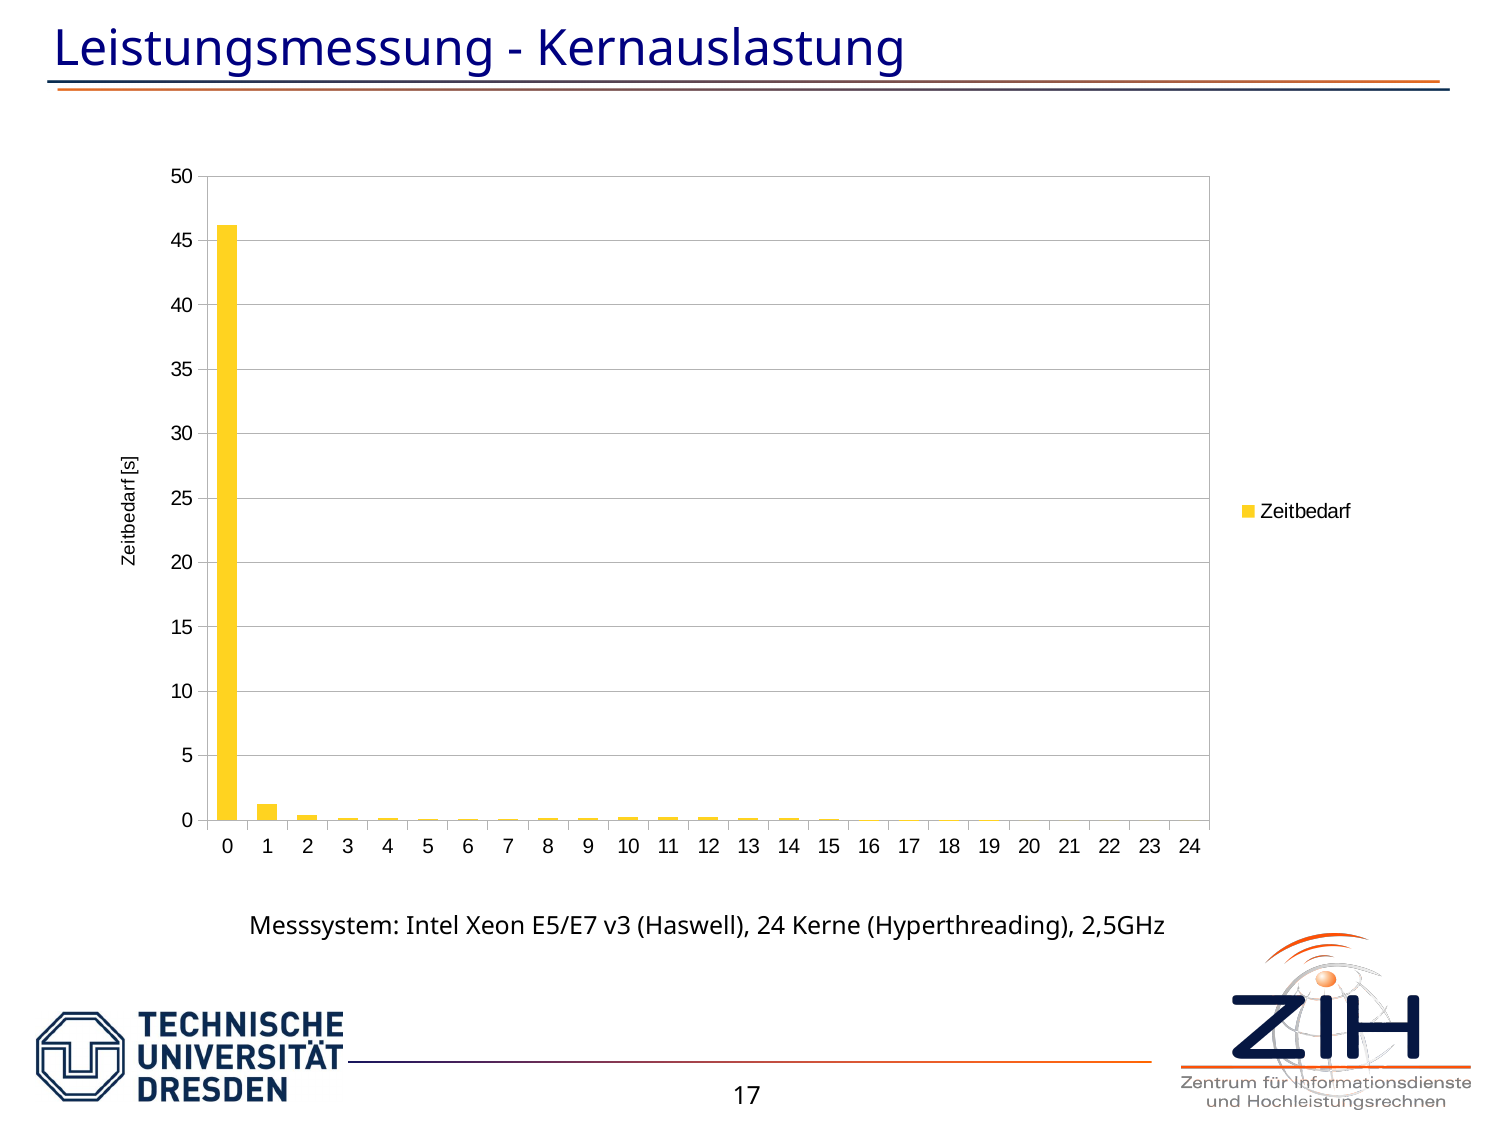

# Leistungsmessung - Kernauslastung
### Chart
| Category | Zeitbedarf |
|---|---|
| 0 | 46.165 |
| 1 | 1.224 |
| 2 | 0.363 |
| 3 | 0.181 |
| 4 | 0.143 |
| 5 | 0.112 |
| 6 | 0.106 |
| 7 | 0.121 |
| 8 | 0.139 |
| 9 | 0.176 |
| 10 | 0.211 |
| 11 | 0.233 |
| 12 | 0.233 |
| 13 | 0.188 |
| 14 | 0.148 |
| 15 | 0.091 |
| 16 | 0.041 |
| 17 | 0.011 |
| 18 | 0.006 |
| 19 | 0.001 |
| 20 | 0.0 |
| 21 | 0.0 |
| 22 | 0.0 |
| 23 | 0.0 |
| 24 | 0.0 |Messsystem: Intel Xeon E5/E7 v3 (Haswell), 24 Kerne (Hyperthreading), 2,5GHz
17